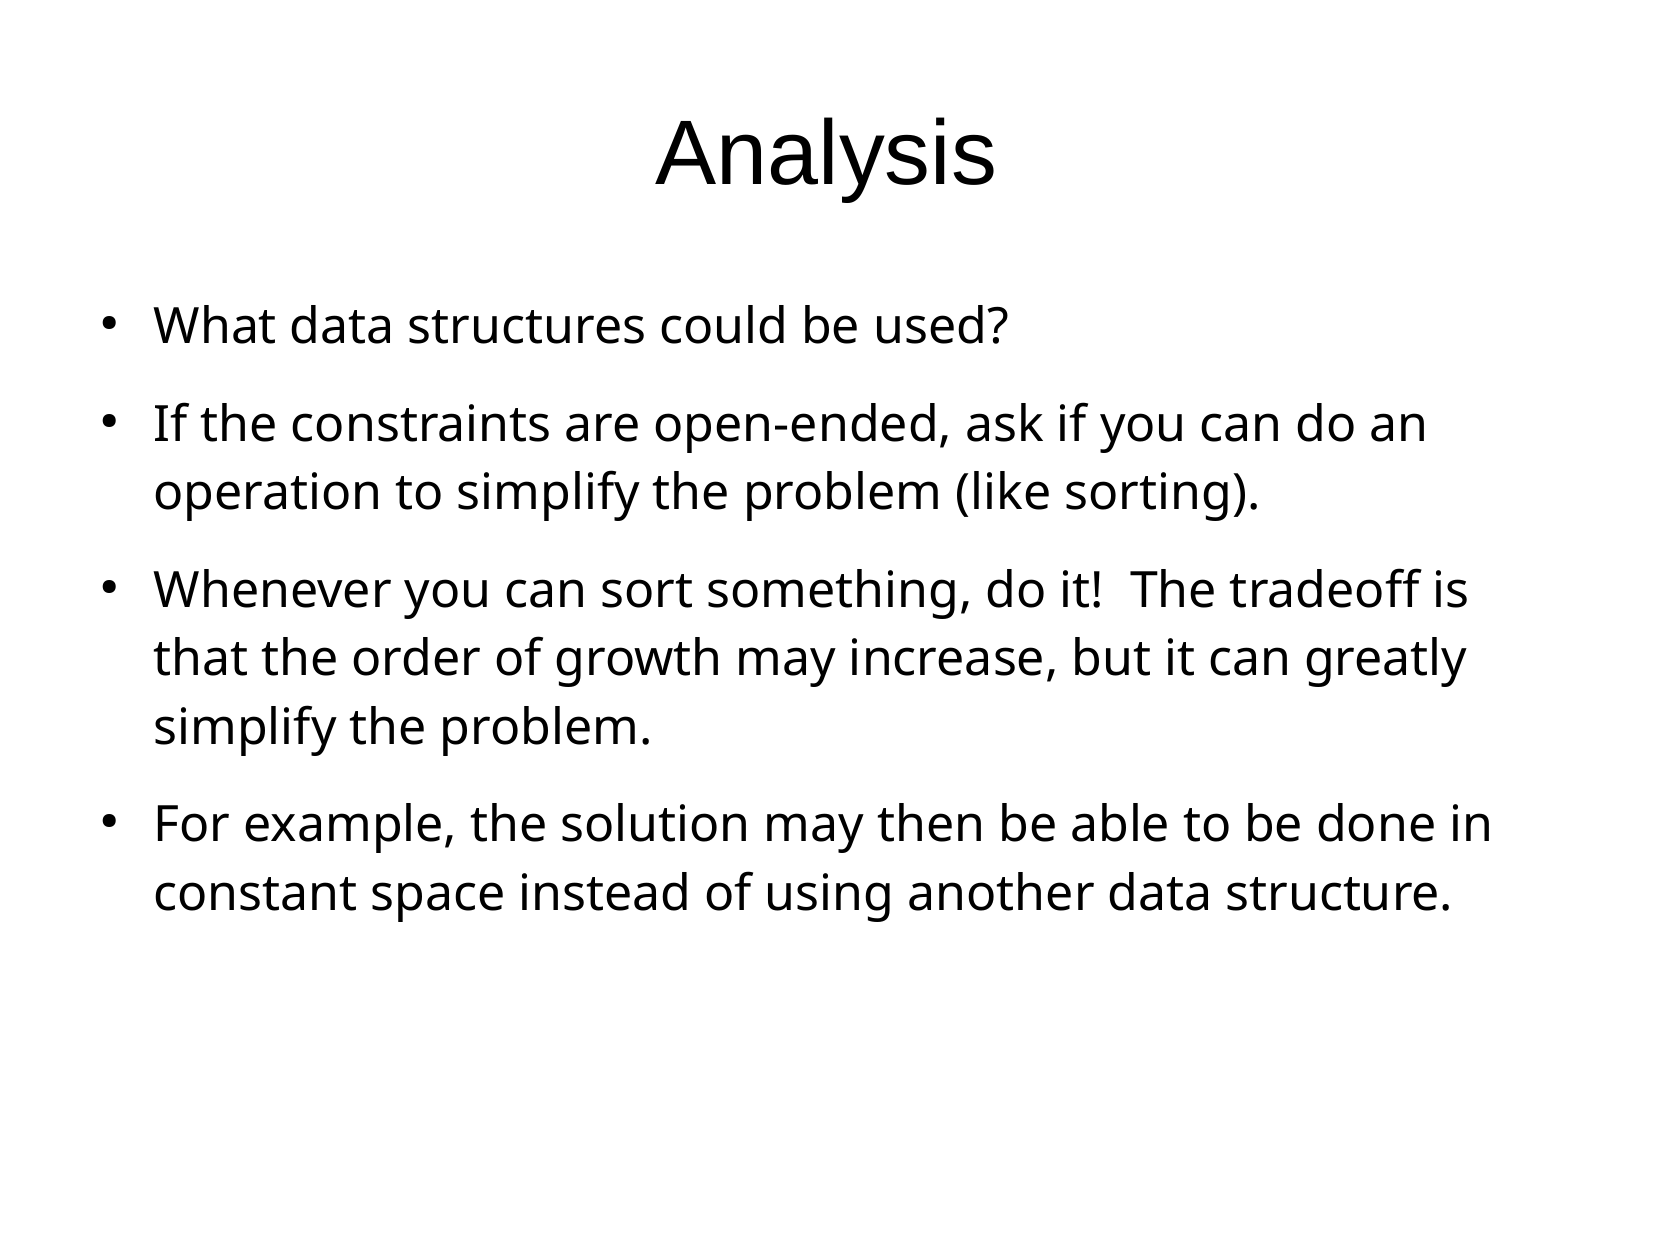

# Analysis
What data structures could be used?
If the constraints are open-ended, ask if you can do an operation to simplify the problem (like sorting).
Whenever you can sort something, do it! The tradeoff is that the order of growth may increase, but it can greatly simplify the problem.
For example, the solution may then be able to be done in constant space instead of using another data structure.